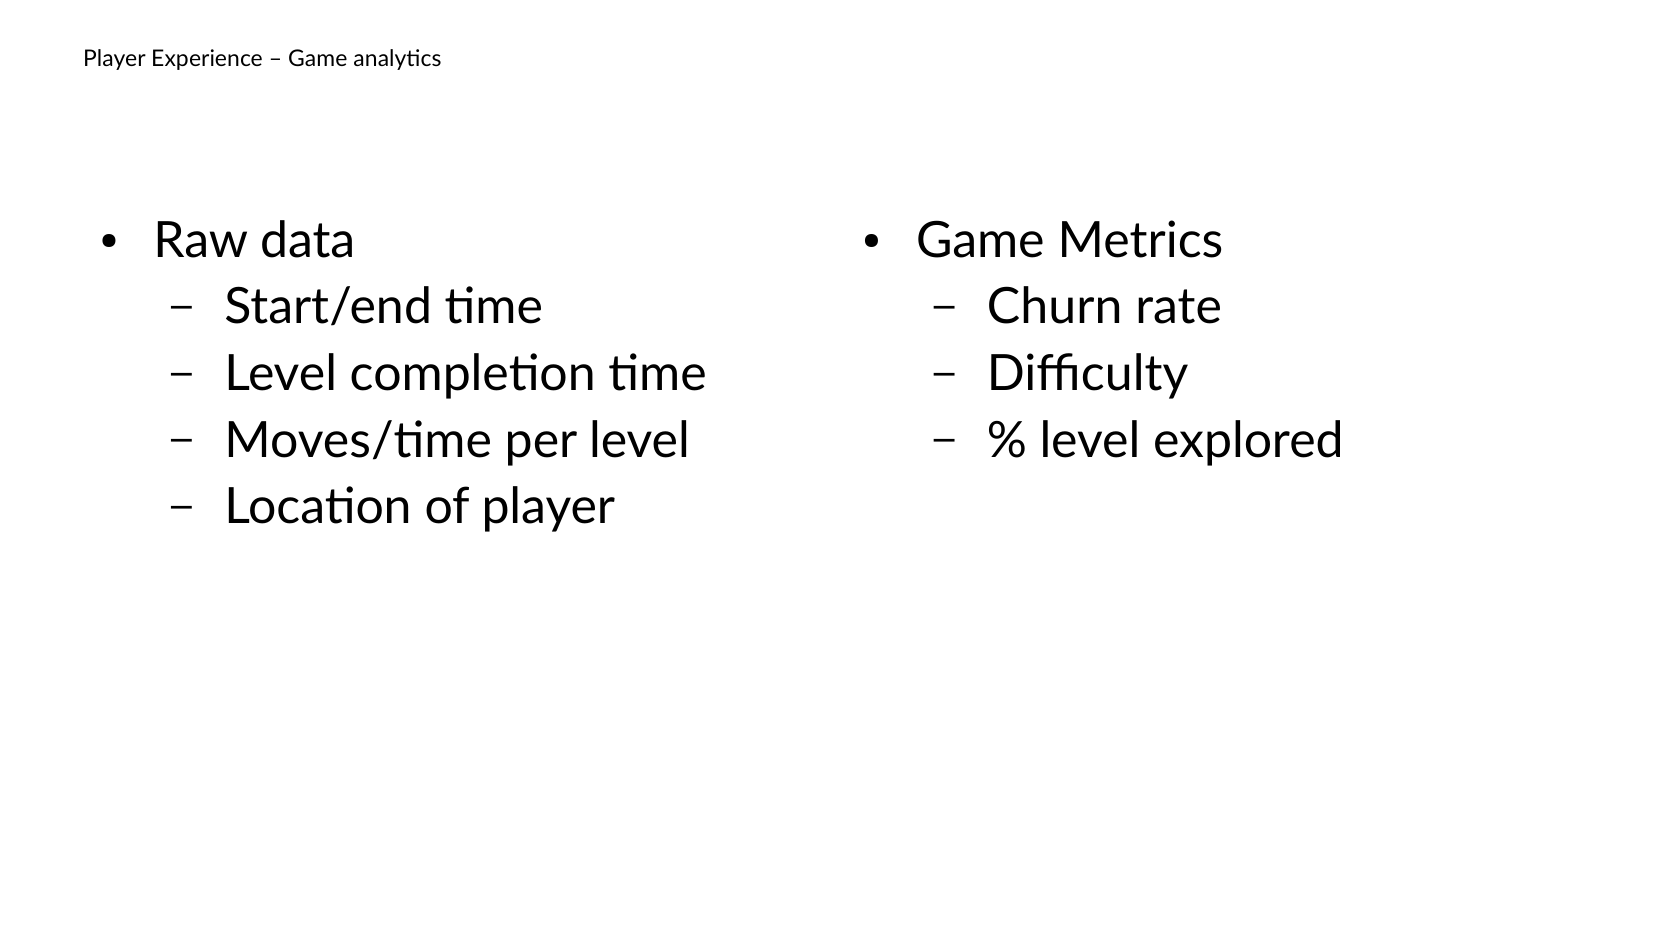

# Player Experience – Game analytics
Raw data
Start/end time
Level completion time
Moves/time per level
Location of player
Game Metrics
Churn rate
Difficulty
% level explored